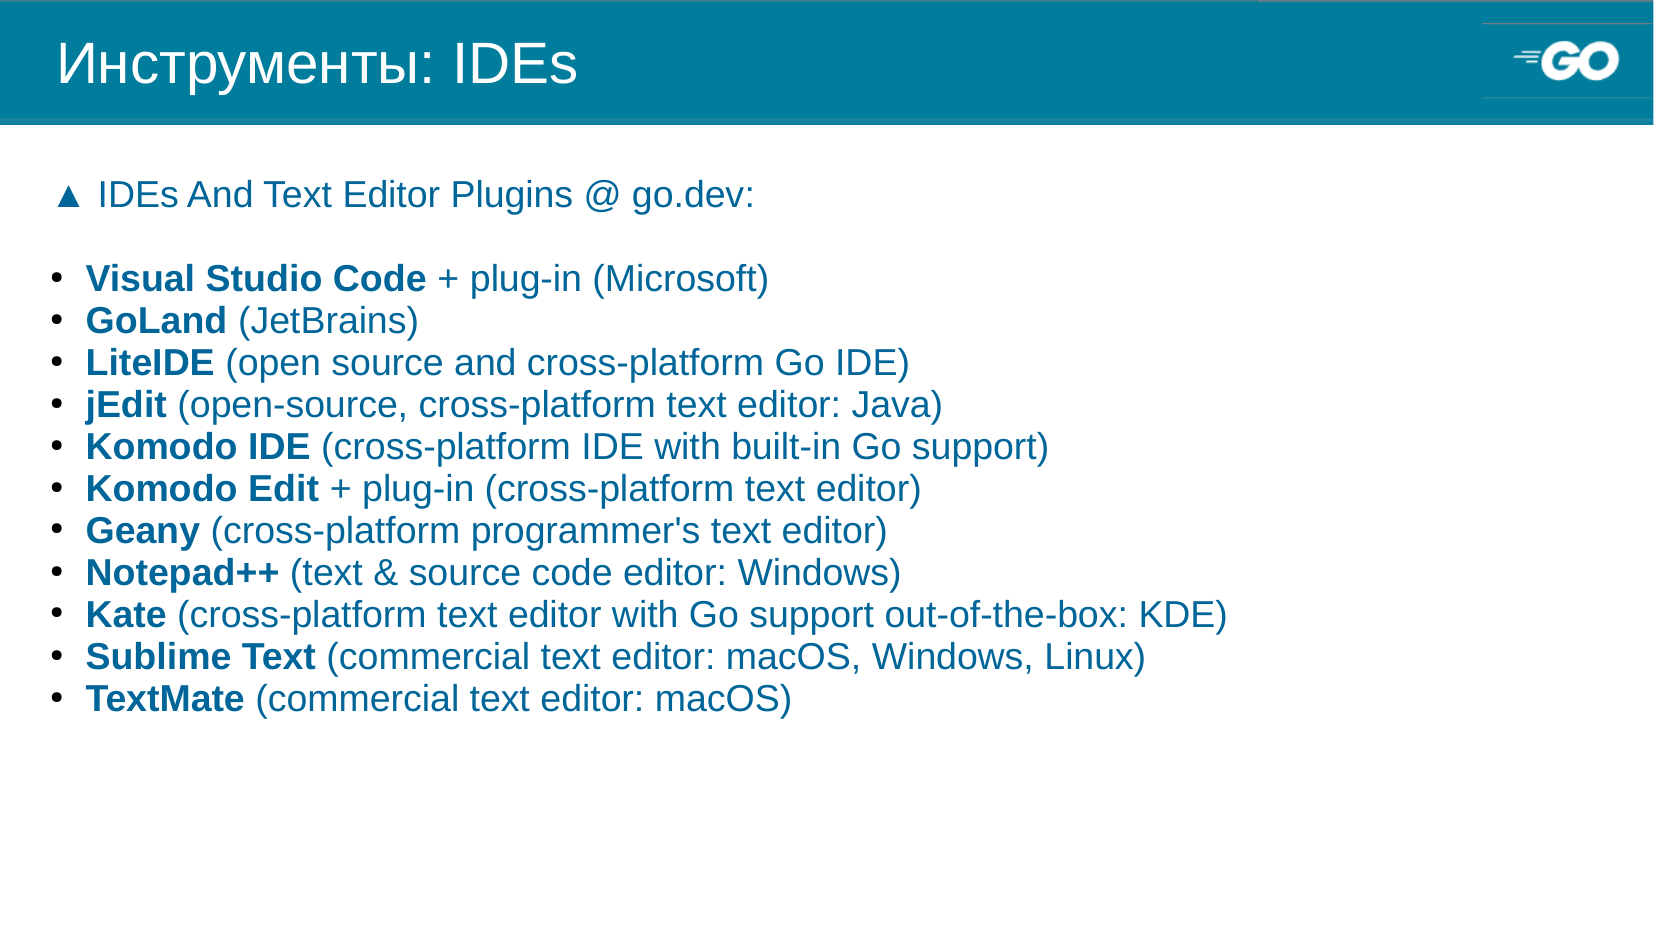

Инструменты: IDEs
▲ IDEs And Text Editor Plugins @ go.dev:
Visual Studio Code + plug-in (Microsoft)
GoLand (JetBrains)
LiteIDE (open source and cross-platform Go IDE)
jEdit (open-source, cross-platform text editor: Java)
Komodo IDE (cross-platform IDE with built-in Go support)
Komodo Edit + plug-in (cross-platform text editor)
Geany (cross-platform programmer's text editor)
Notepad++ (text & source code editor: Windows)
Kate (cross-platform text editor with Go support out-of-the-box: KDE)
Sublime Text (commercial text editor: macOS, Windows, Linux)
TextMate (commercial text editor: macOS)